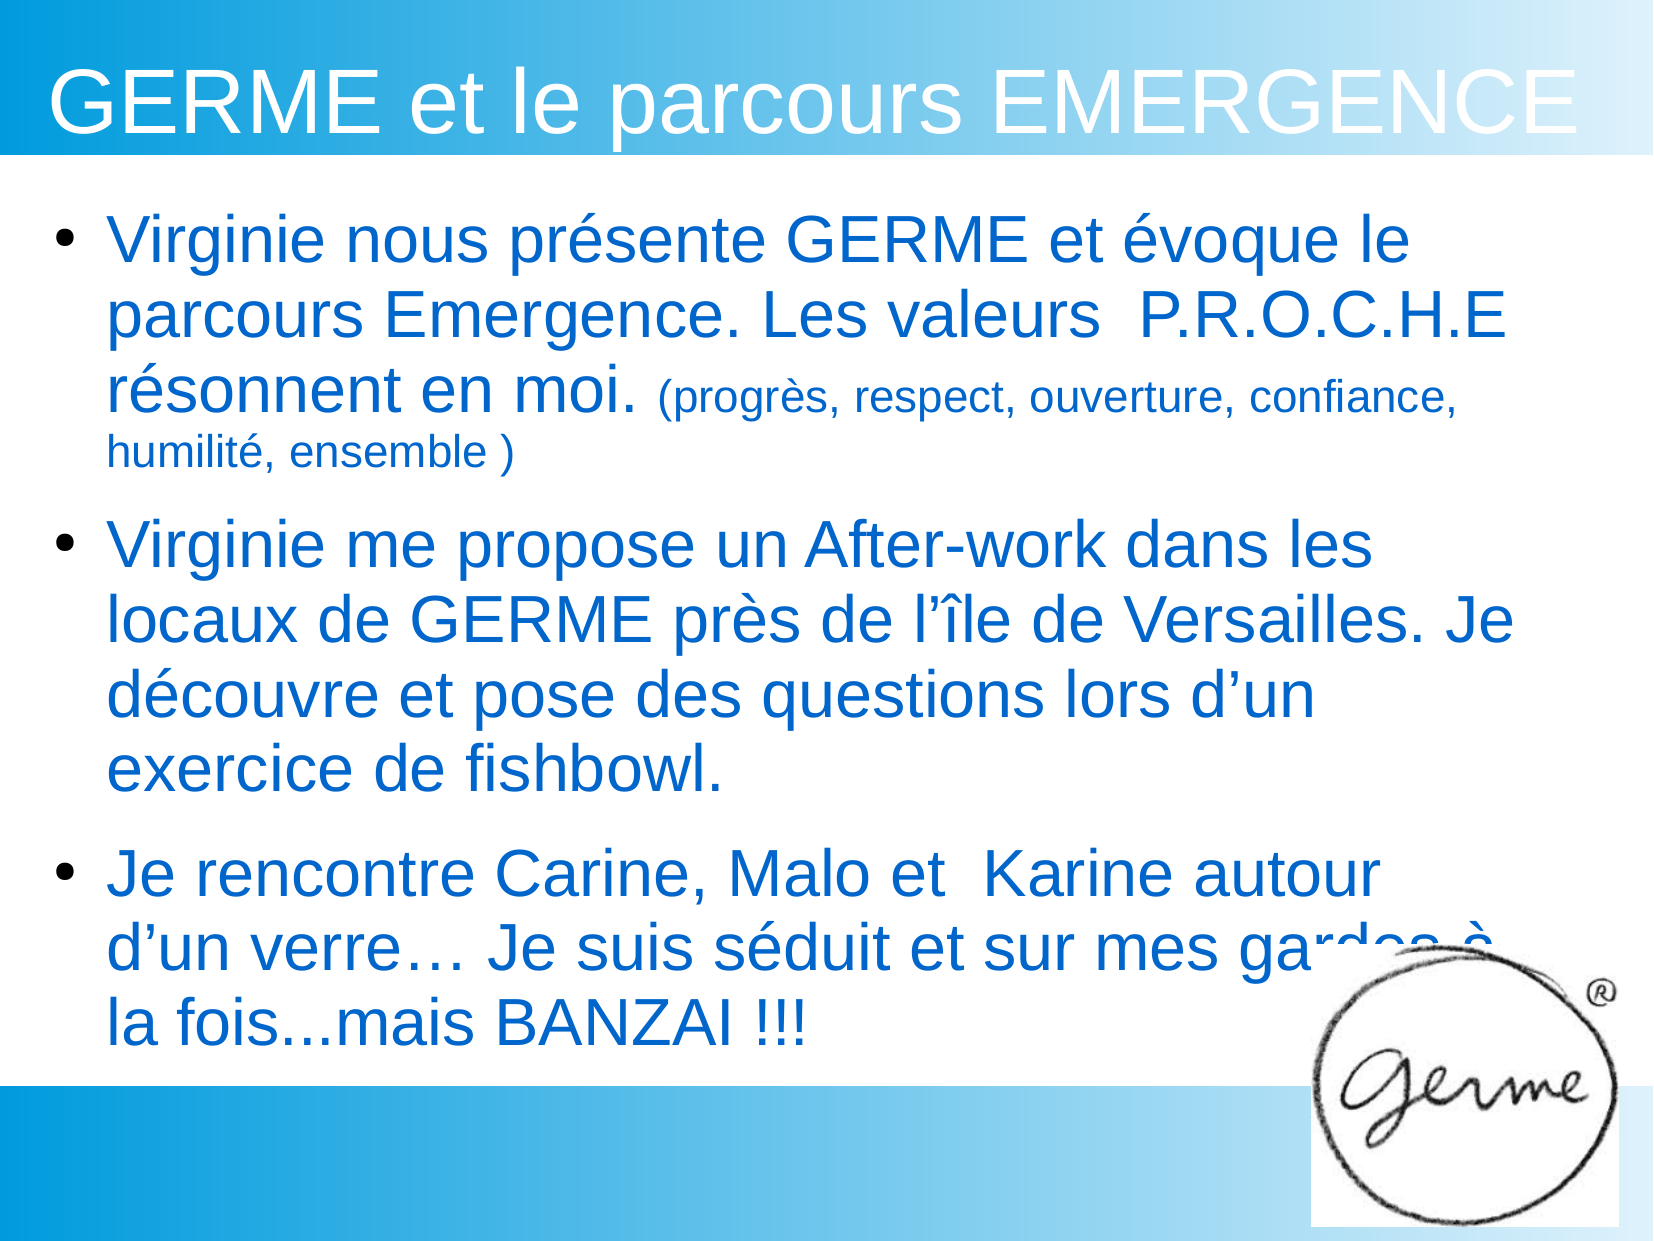

# GERME et le parcours EMERGENCE
Virginie nous présente GERME et évoque le parcours Emergence. Les valeurs P.R.O.C.H.E résonnent en moi. (progrès, respect, ouverture, confiance, humilité, ensemble )
Virginie me propose un After-work dans les locaux de GERME près de l’île de Versailles. Je découvre et pose des questions lors d’un exercice de fishbowl.
Je rencontre Carine, Malo et Karine autour d’un verre… Je suis séduit et sur mes gardes à la fois...mais BANZAI !!!